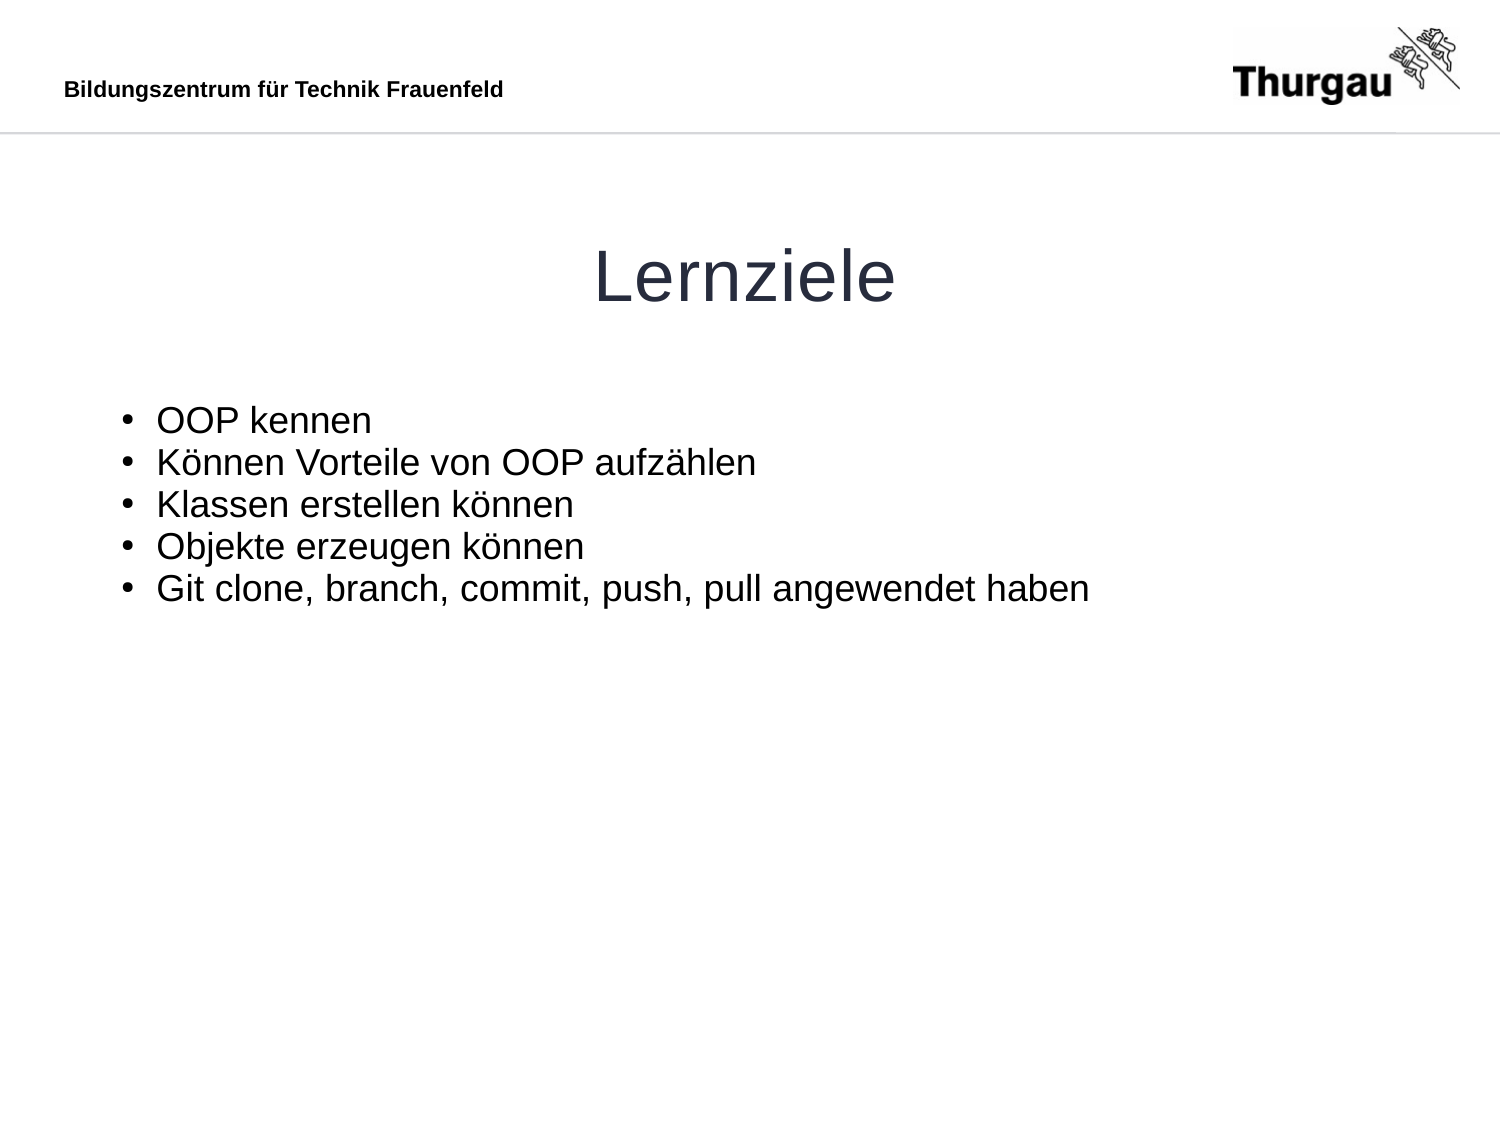

Bildungszentrum für Technik Frauenfeld
Lernziele
OOP kennen
Können Vorteile von OOP aufzählen
Klassen erstellen können
Objekte erzeugen können
Git clone, branch, commit, push, pull angewendet haben